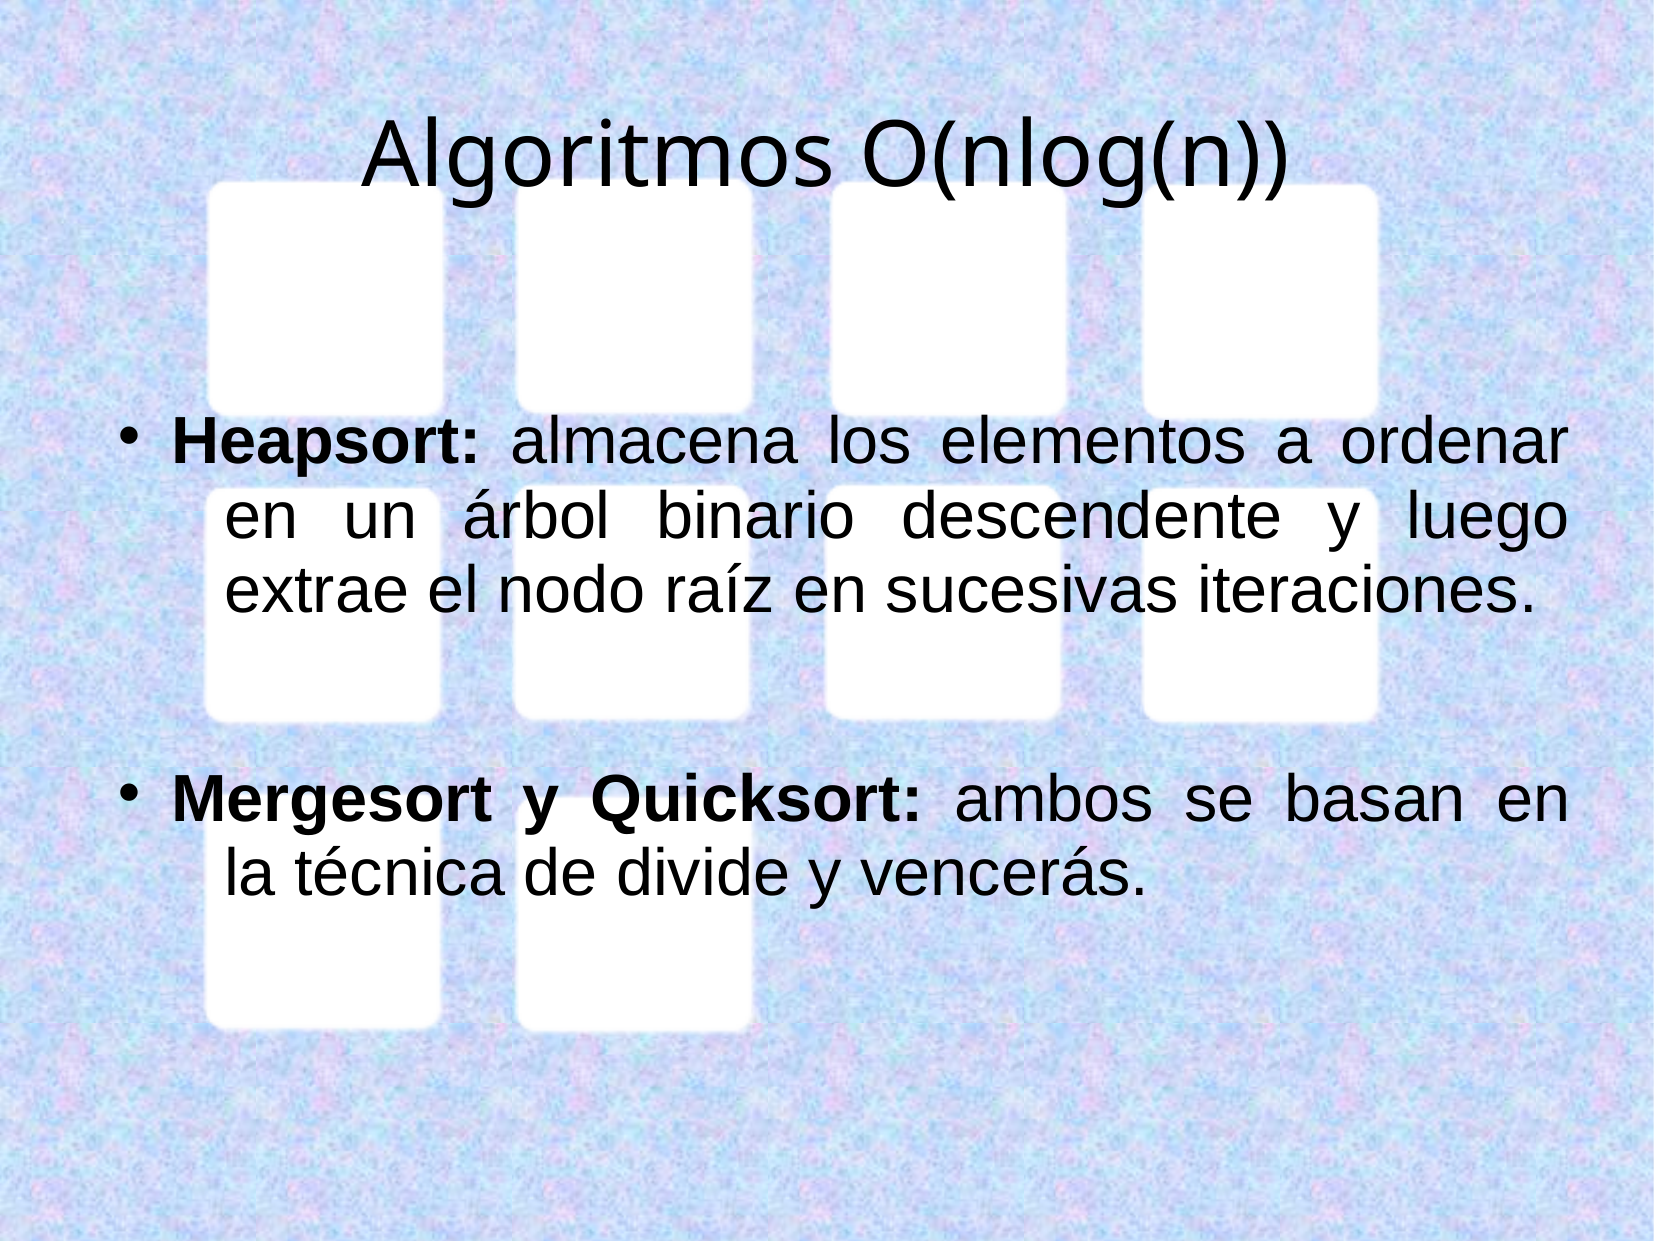

# Algoritmos O(nlog(n))
Heapsort: almacena los elementos a ordenar en un árbol binario descendente y luego extrae el nodo raíz en sucesivas iteraciones.
Mergesort y Quicksort: ambos se basan en la técnica de divide y vencerás.